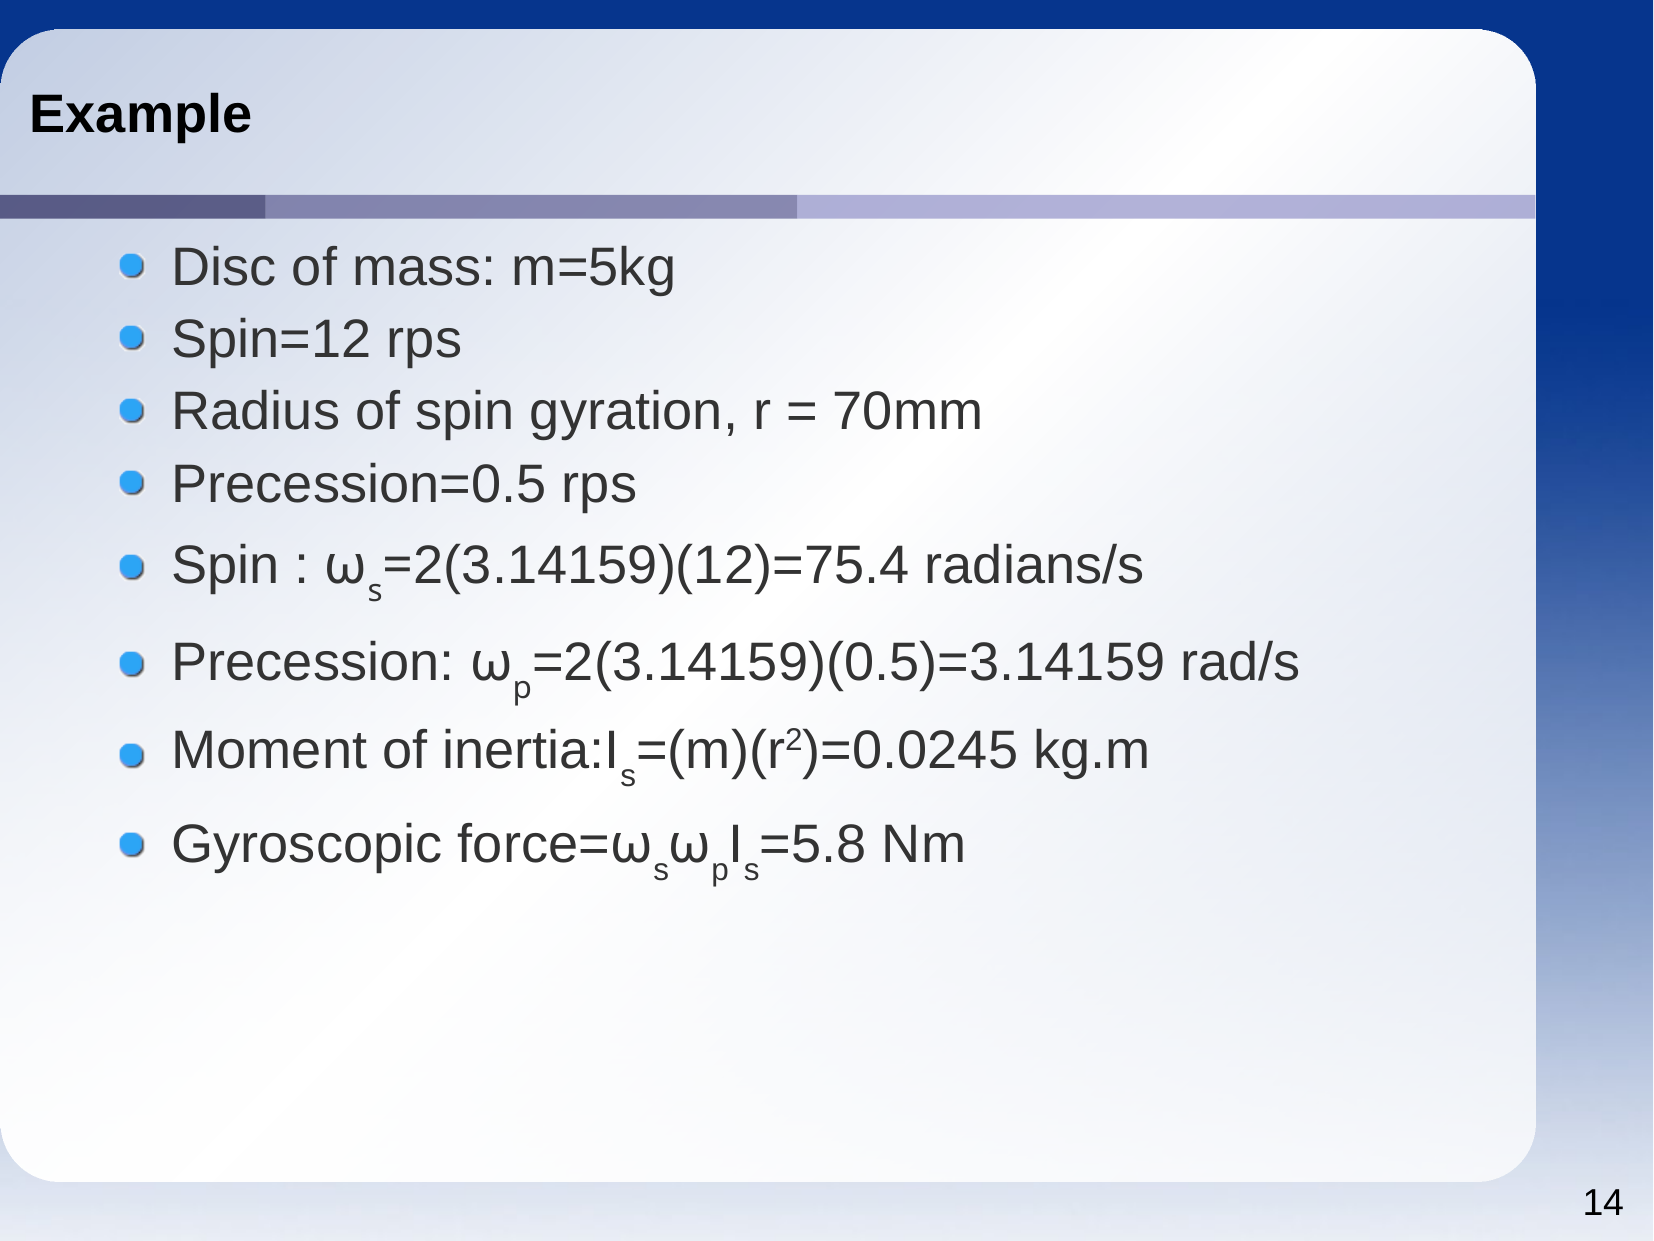

# Example
Disc of mass: m=5kg
Spin=12 rps
Radius of spin gyration, r = 70mm
Precession=0.5 rps
Spin : ωs=2(3.14159)(12)=75.4 radians/s
Precession: ωp=2(3.14159)(0.5)=3.14159 rad/s
Moment of inertia:Is=(m)(r2)=0.0245 kg.m
Gyroscopic force=ωsωpIs=5.8 Nm
14